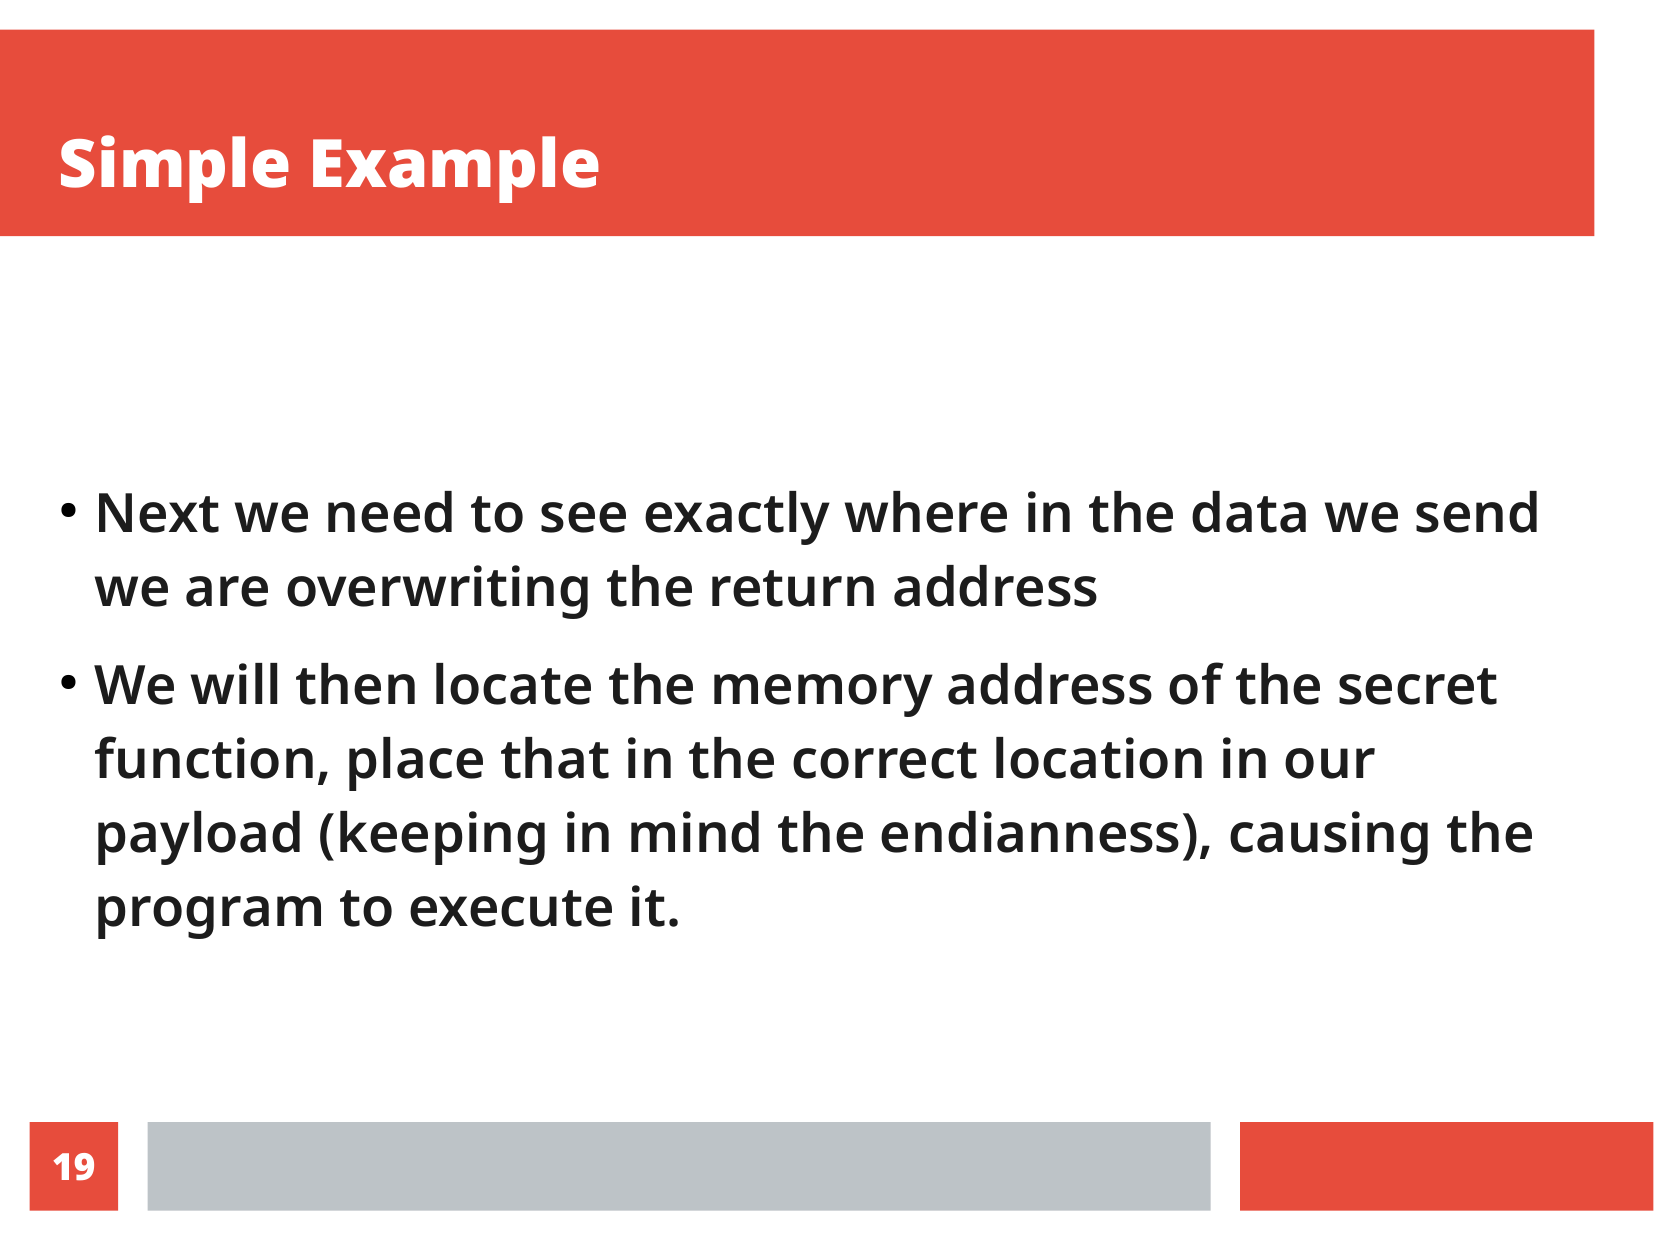

# Simple Example
Next we need to see exactly where in the data we send we are overwriting the return address
We will then locate the memory address of the secret function, place that in the correct location in our payload (keeping in mind the endianness), causing the program to execute it.
19